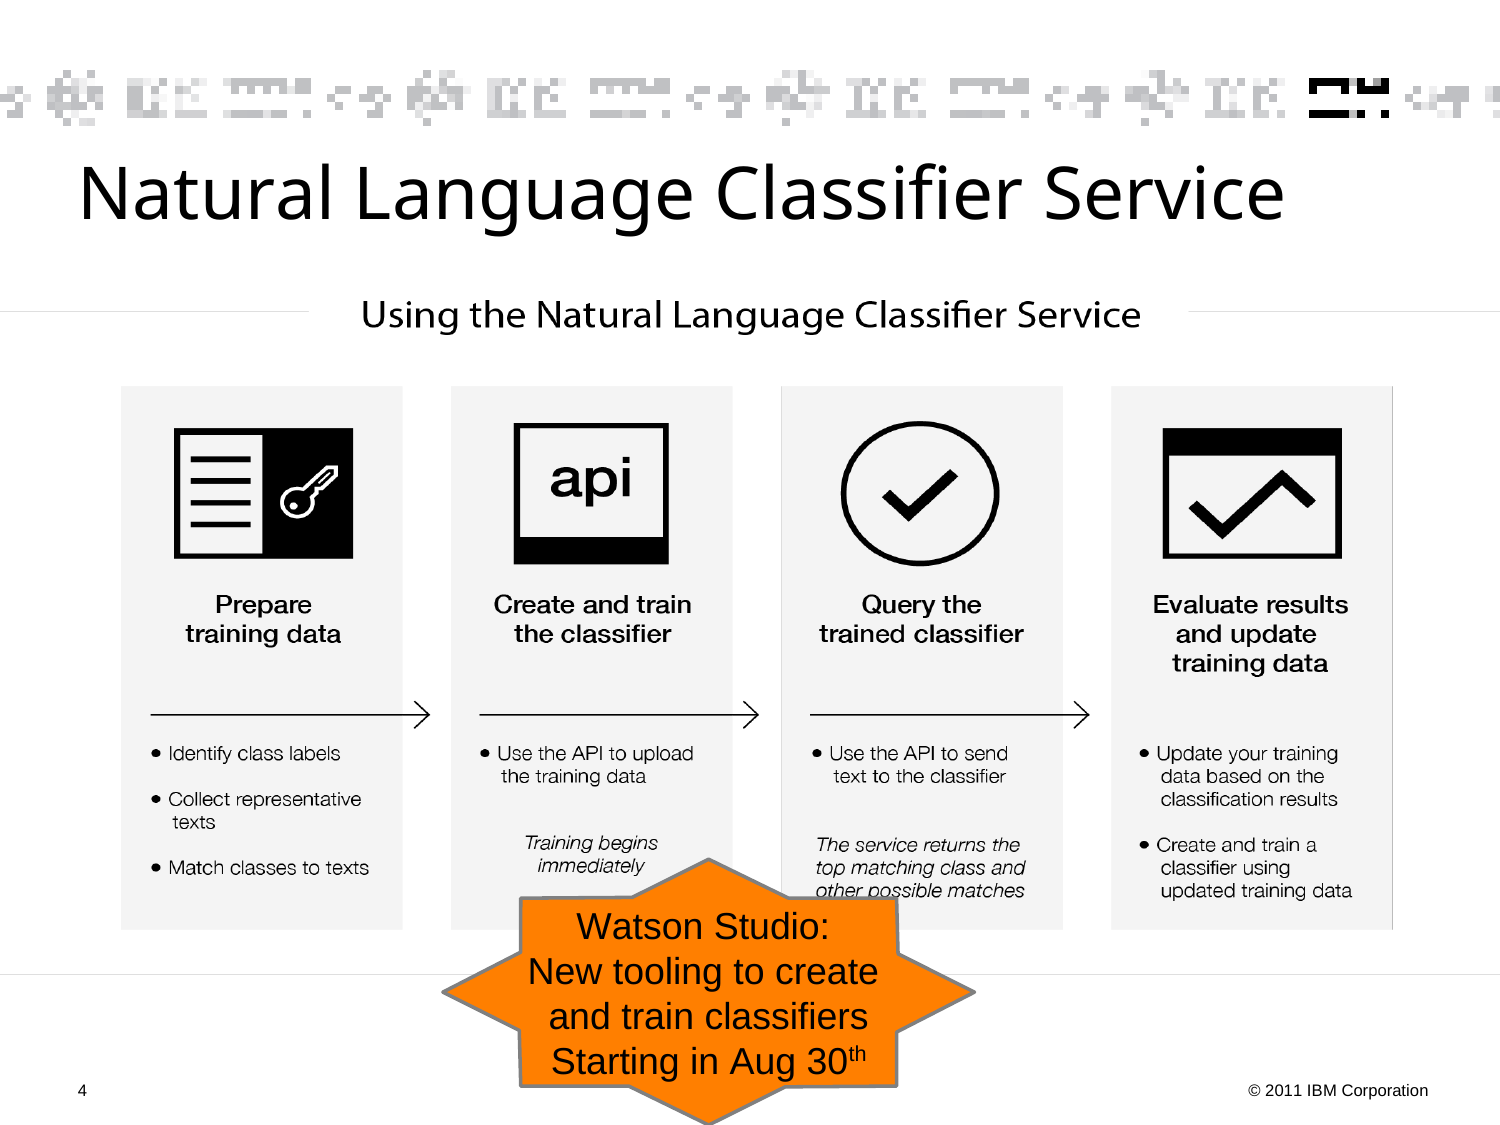

# Natural Language Classifier Service
Watson Studio:
New tooling to create
and train classifiers
Starting in Aug 30th
4